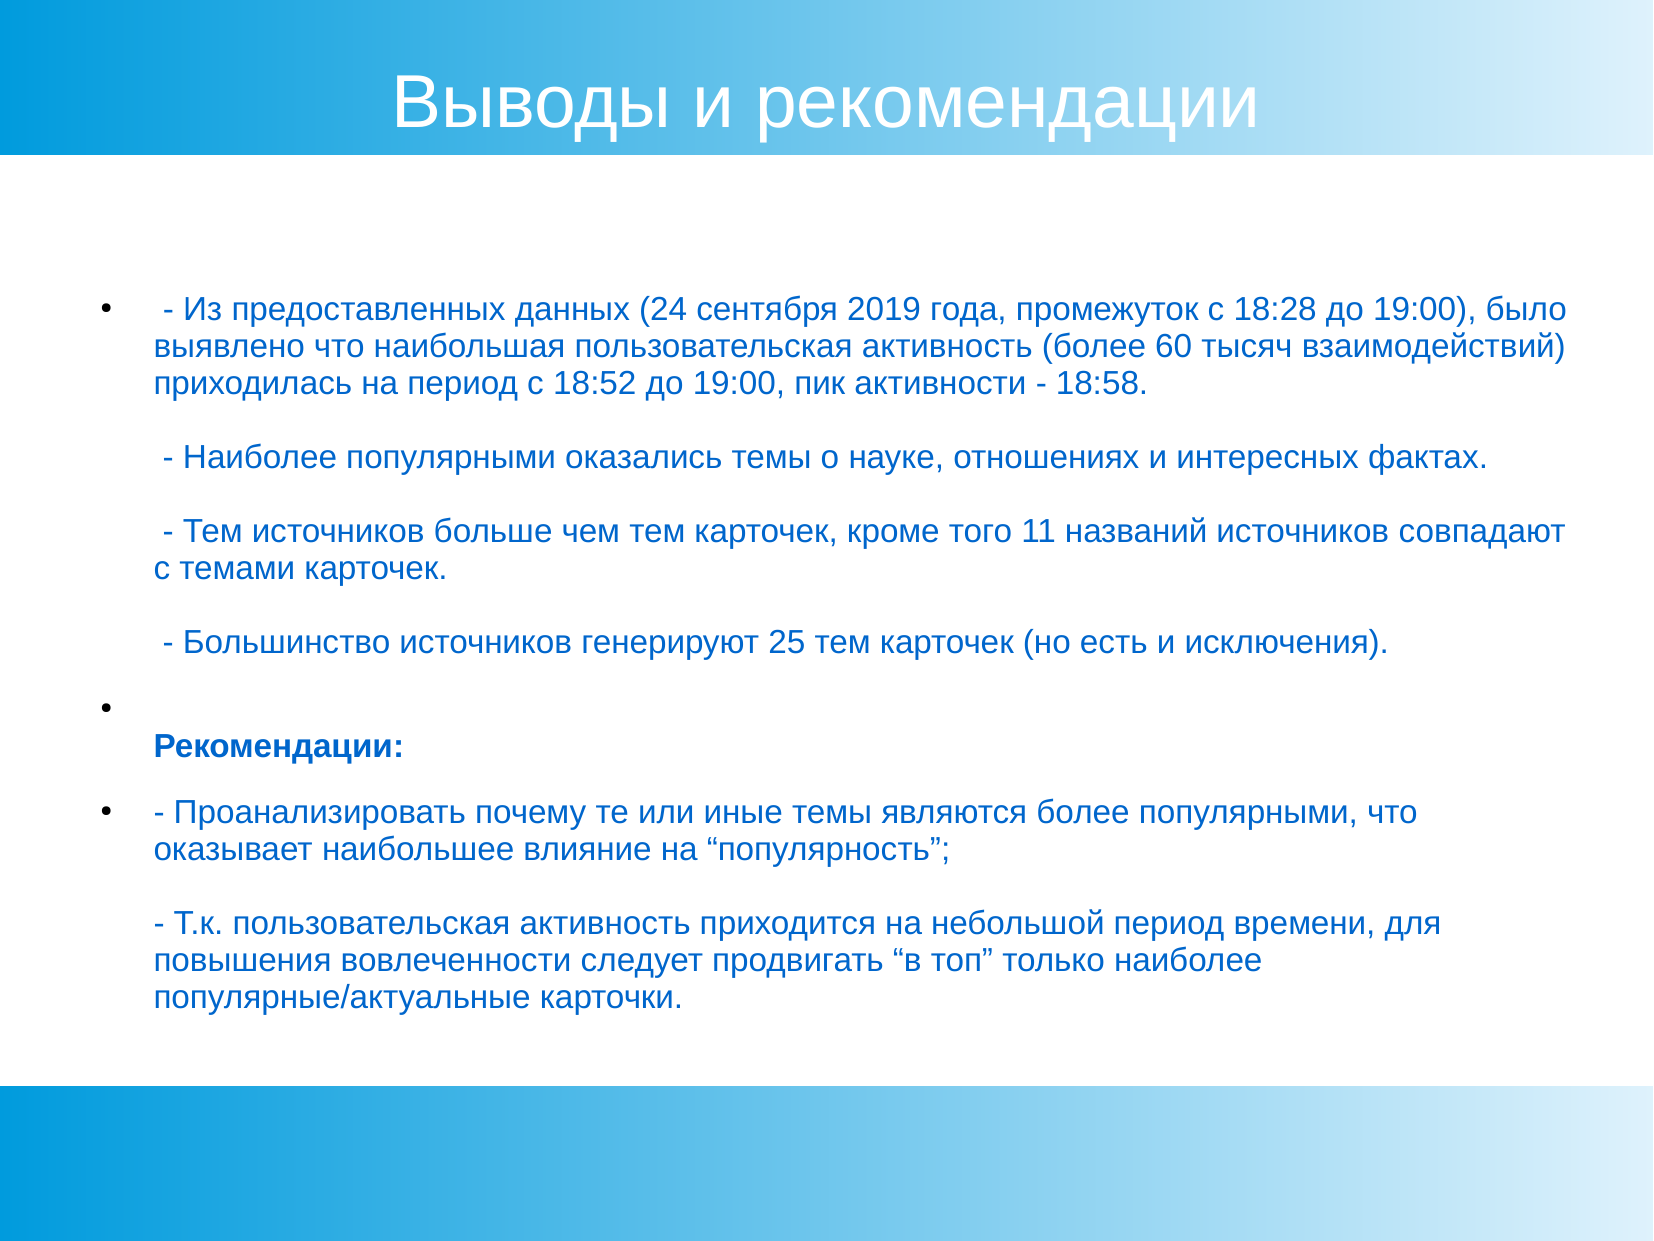

# Выводы и рекомендации
 - Из предоставленных данных (24 сентября 2019 года, промежуток с 18:28 до 19:00), было выявлено что наибольшая пользовательская активность (более 60 тысяч взаимодействий) приходилась на период с 18:52 до 19:00, пик активности - 18:58.
 - Наиболее популярными оказались темы о науке, отношениях и интересных фактах.
 - Тем источников больше чем тем карточек, кроме того 11 названий источников совпадают с темами карточек.
 - Большинство источников генерируют 25 тем карточек (но есть и исключения).
Рекомендации:
- Проанализировать почему те или иные темы являются более популярными, что оказывает наибольшее влияние на “популярность”;
- Т.к. пользовательская активность приходится на небольшой период времени, для повышения вовлеченности следует продвигать “в топ” только наиболее популярные/актуальные карточки.